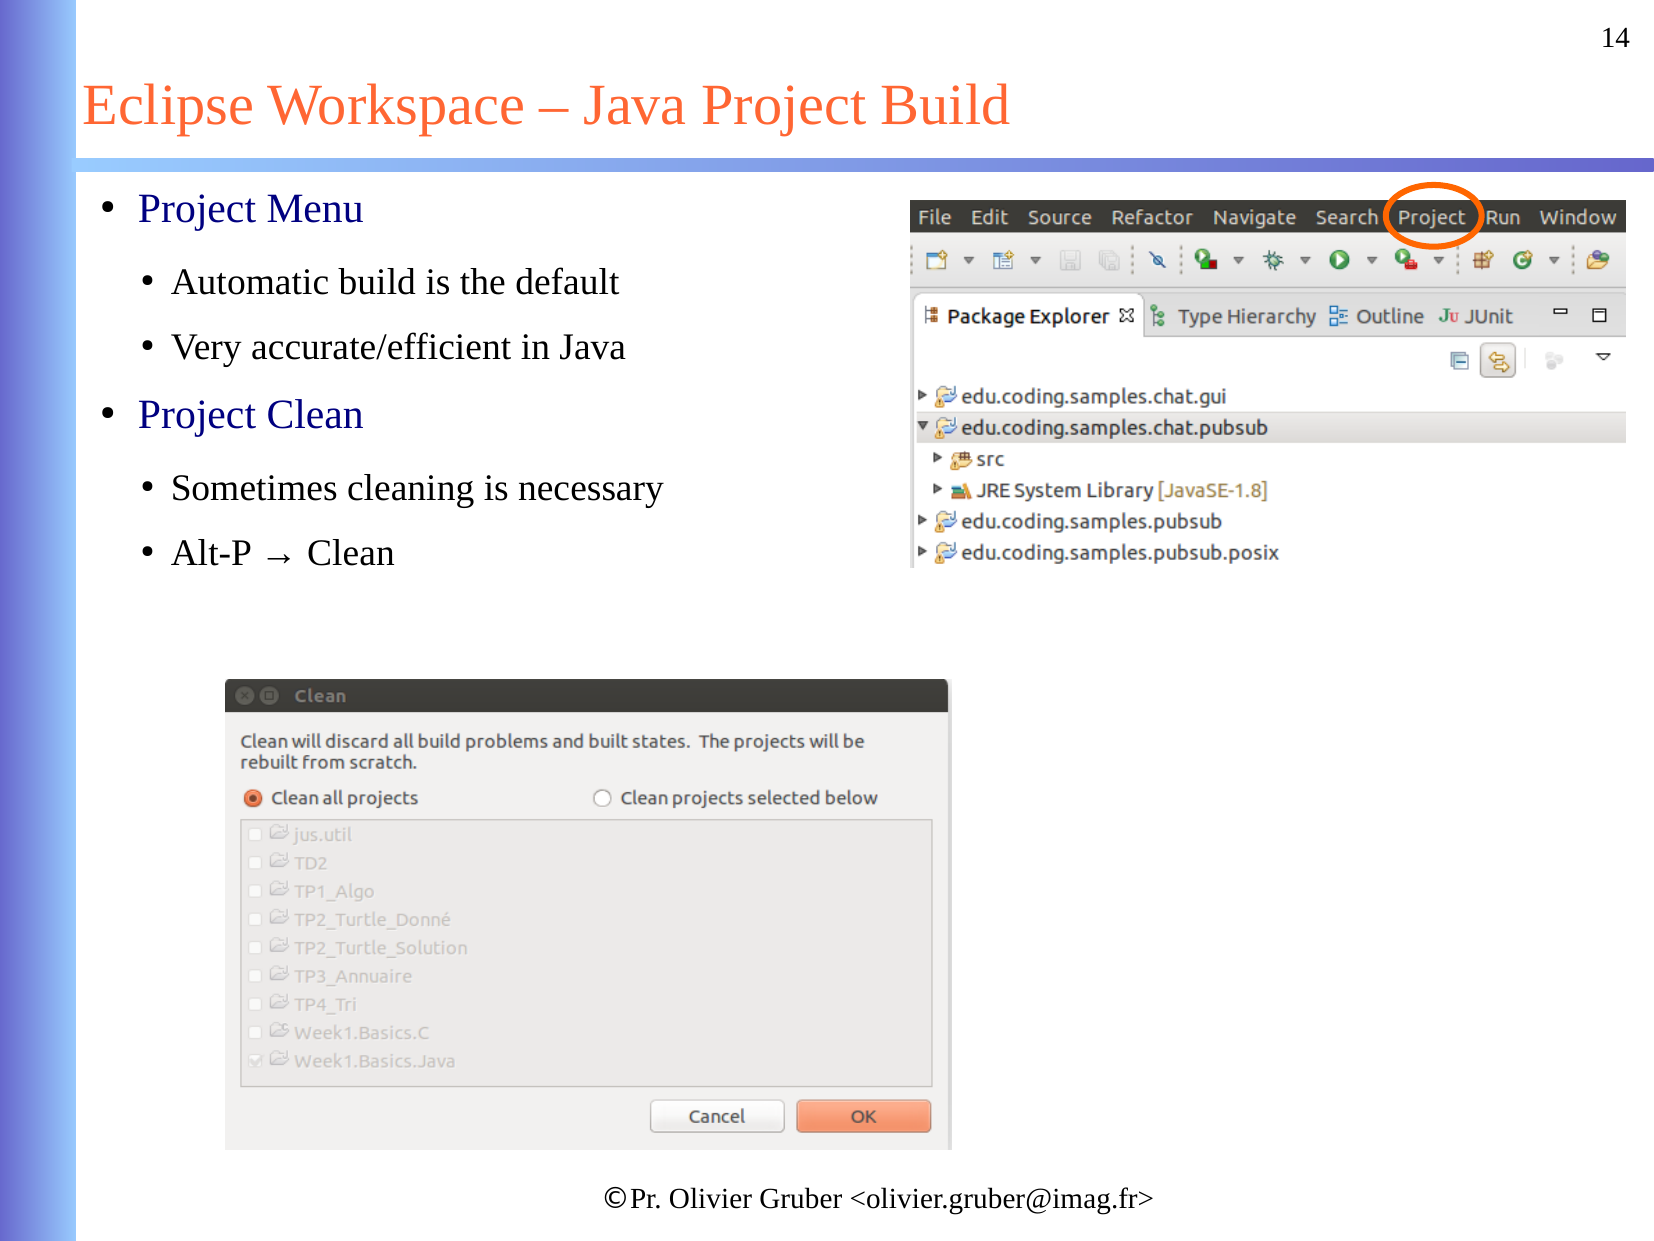

14
# Eclipse Workspace – Java Project Build
Project Menu
Automatic build is the default
Very accurate/efficient in Java
Project Clean
Sometimes cleaning is necessary
Alt-P → Clean